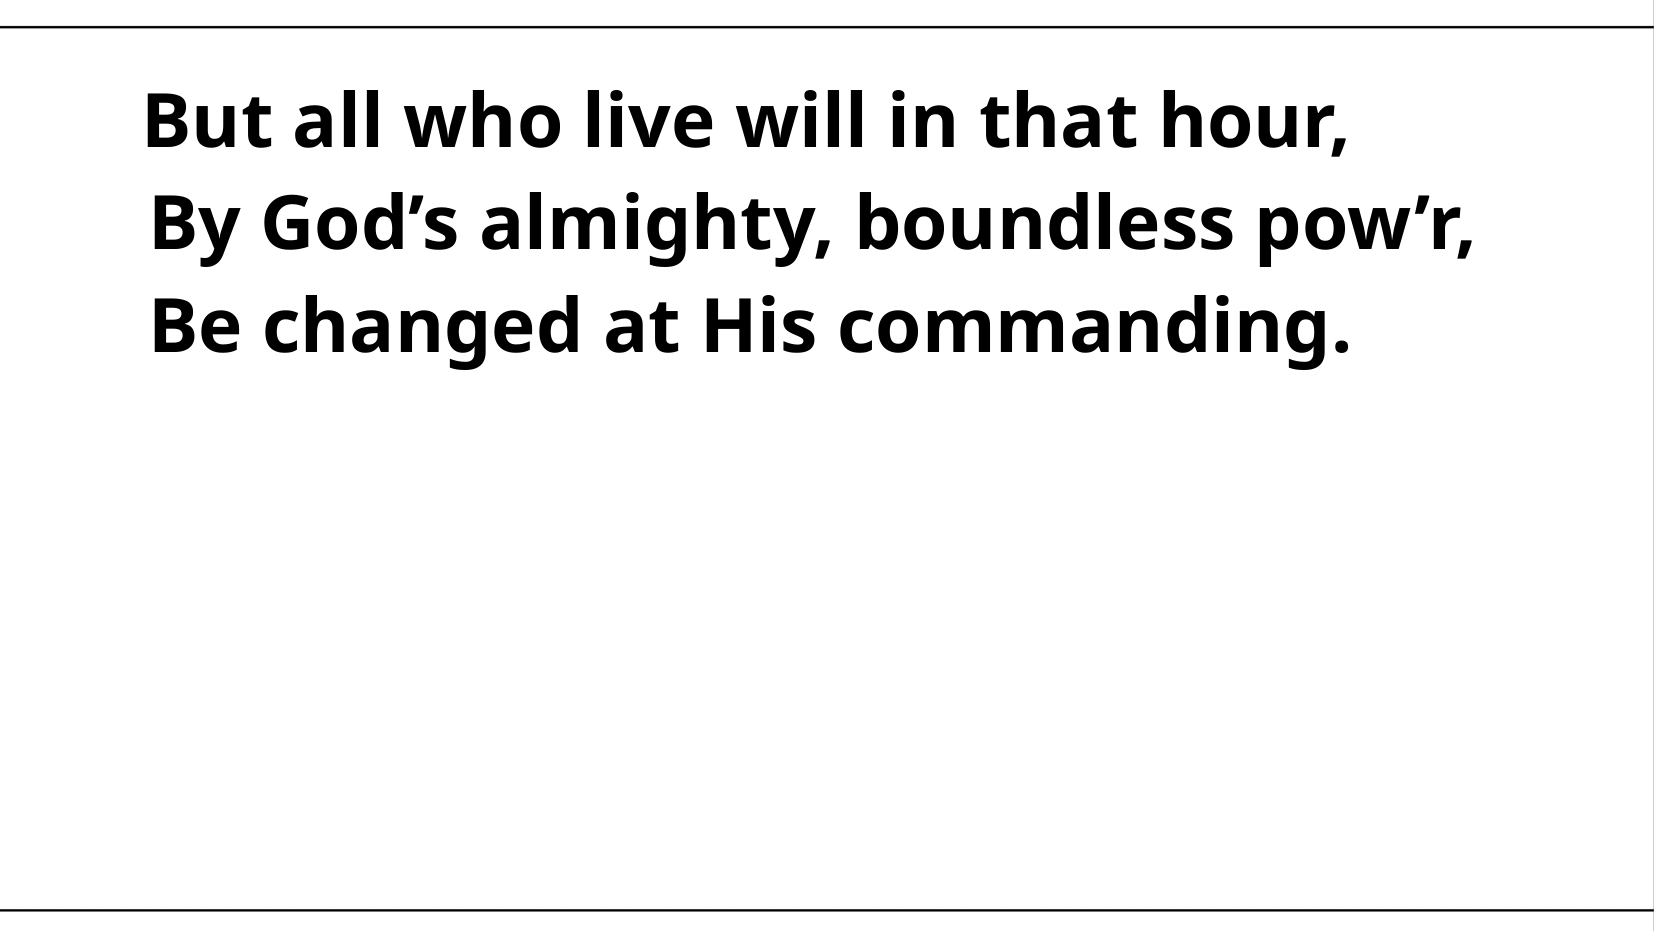

But all who live will in that hour,
 By God’s almighty, boundless pow’r,
 Be changed at His commanding.